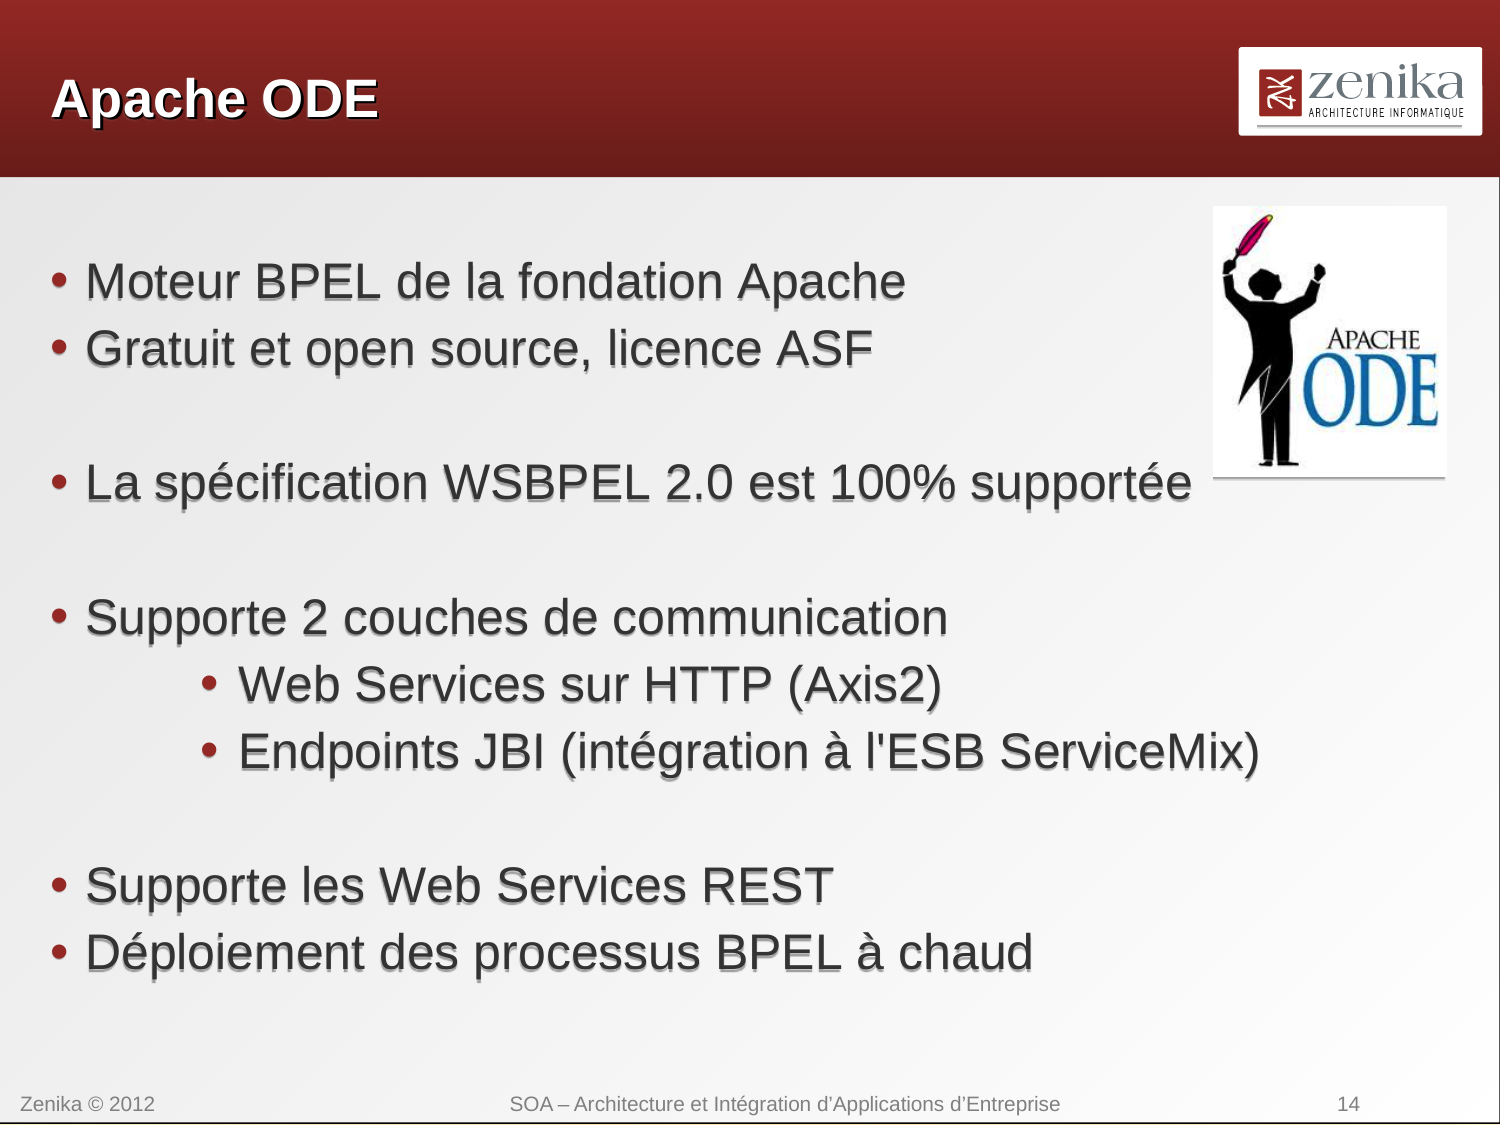

# Apache ODE
Moteur BPEL de la fondation Apache
Gratuit et open source, licence ASF
La spécification WSBPEL 2.0 est 100% supportée
Supporte 2 couches de communication
Web Services sur HTTP (Axis2)
Endpoints JBI (intégration à l'ESB ServiceMix)
Supporte les Web Services REST
Déploiement des processus BPEL à chaud